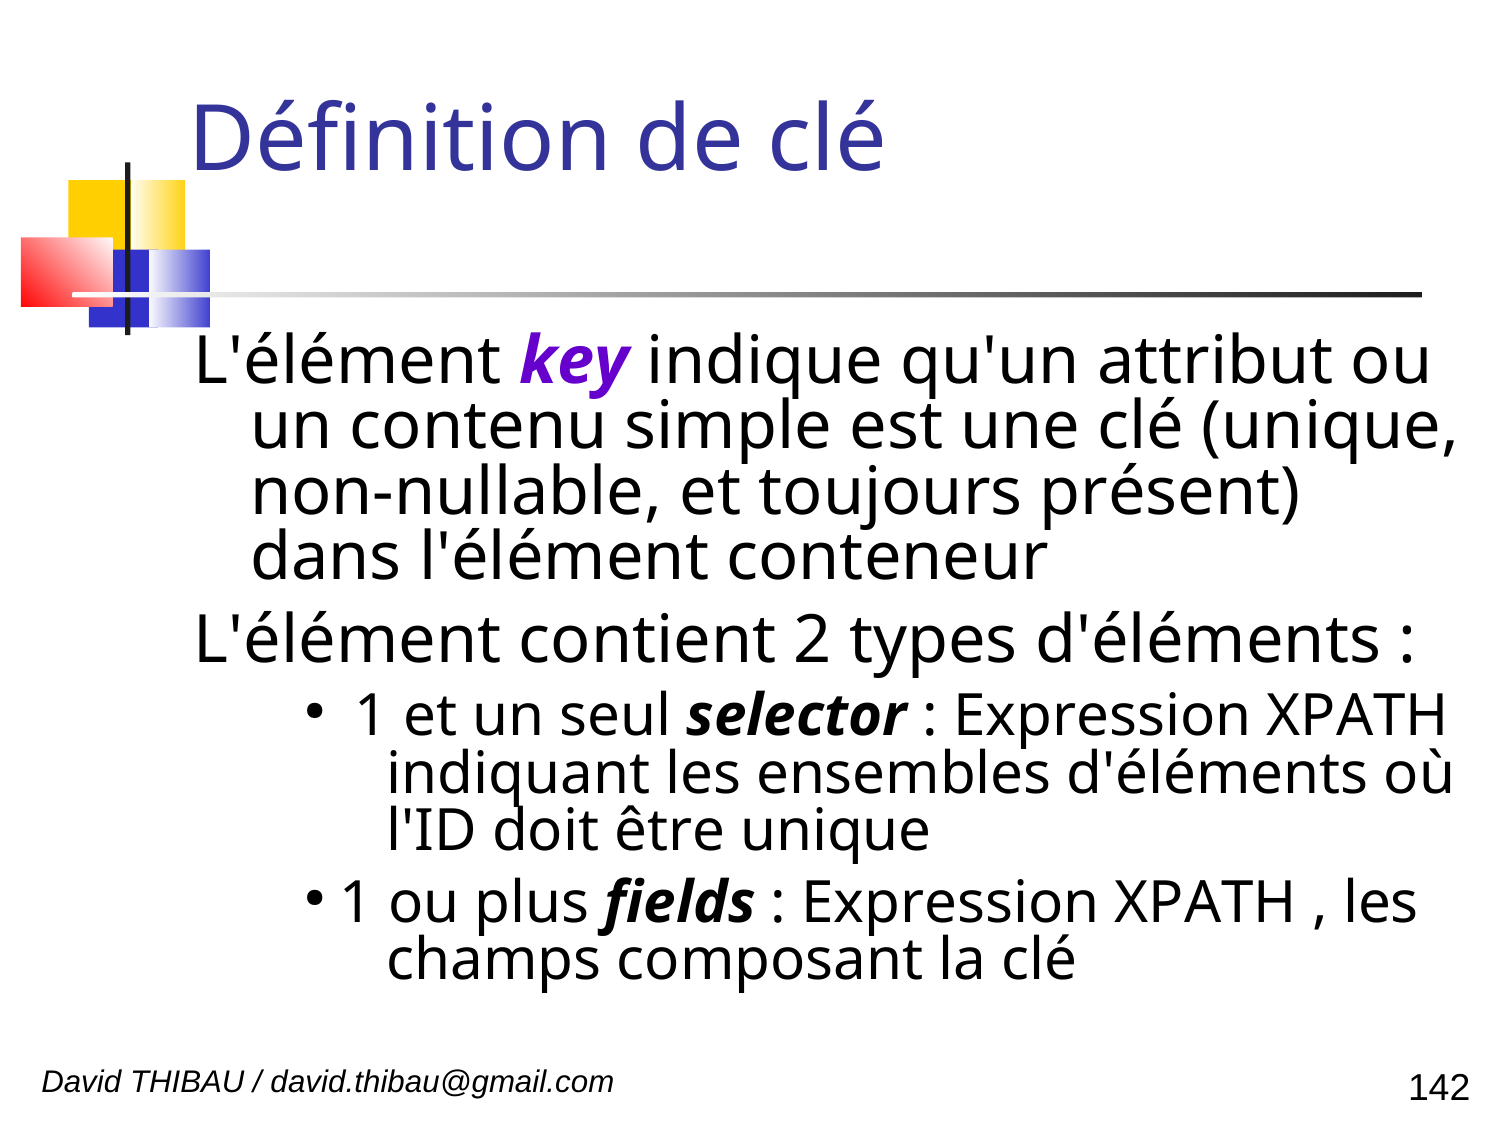

# Définition de clé
L'élément key indique qu'un attribut ou un contenu simple est une clé (unique, non-nullable, et toujours présent) dans l'élément conteneur
L'élément contient 2 types d'éléments :
 1 et un seul selector : Expression XPATH indiquant les ensembles d'éléments où l'ID doit être unique
1 ou plus fields : Expression XPATH , les champs composant la clé